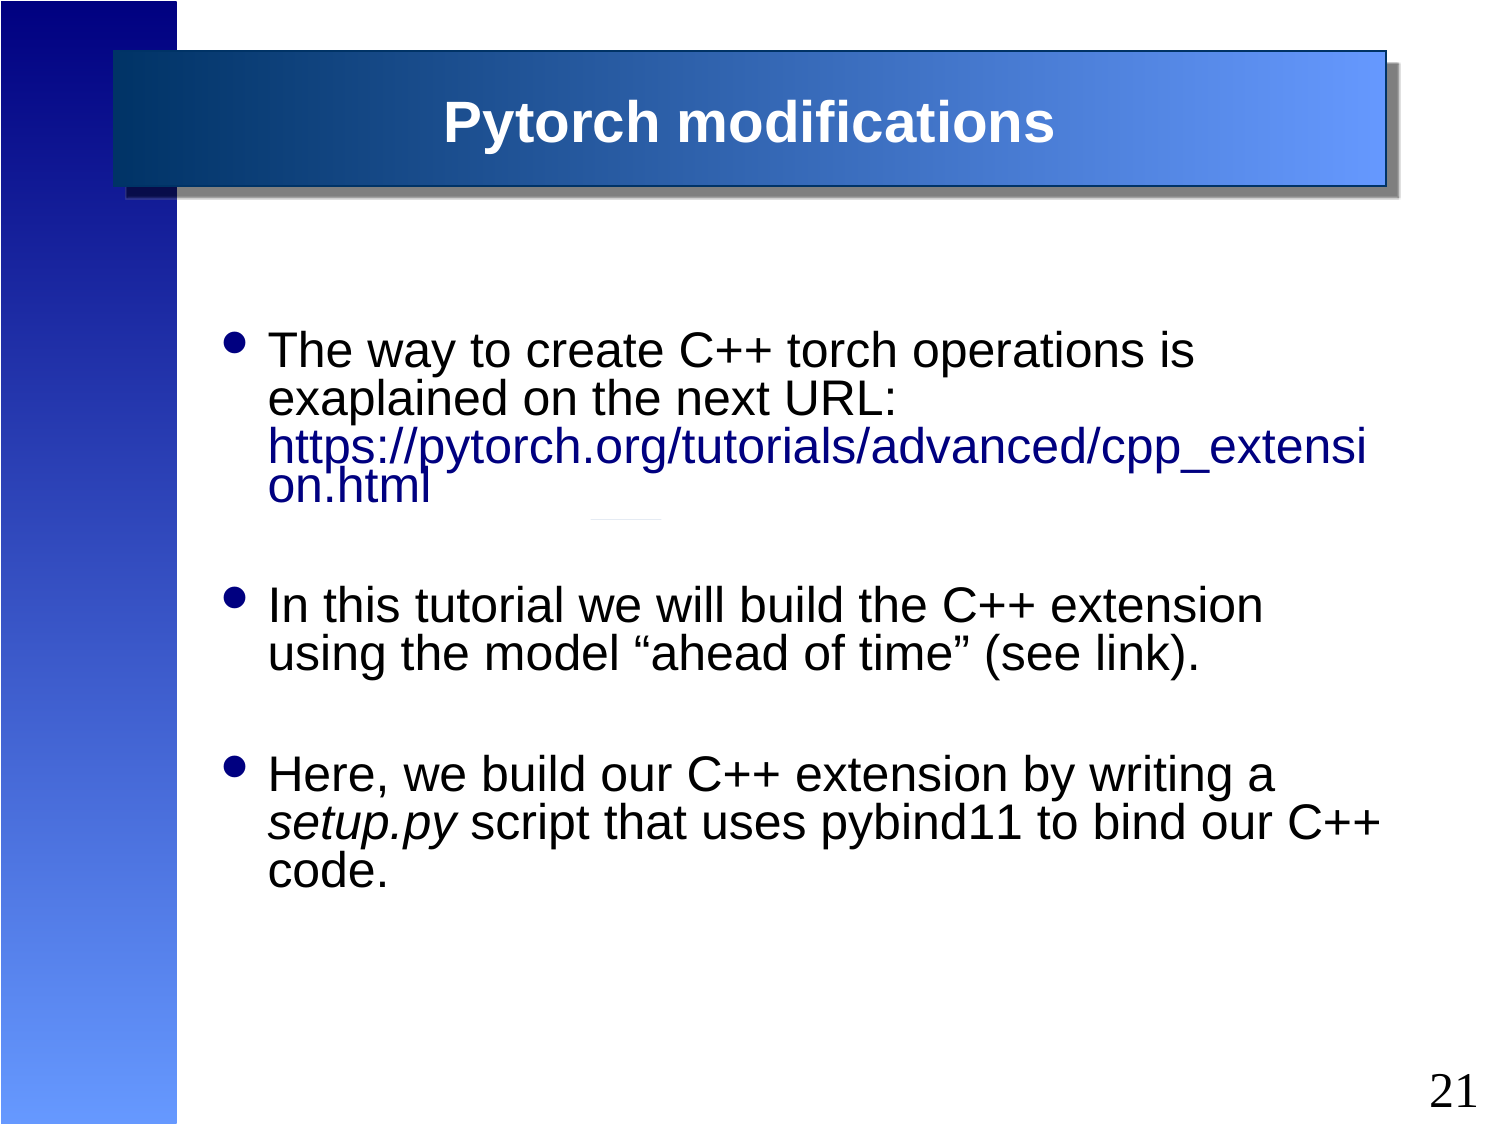

# Pytorch modifications
The way to create C++ torch operations is exaplained on the next URL: https://pytorch.org/tutorials/advanced/cpp_extension.html
In this tutorial we will build the C++ extension using the model “ahead of time” (see link).
Here, we build our C++ extension by writing a setup.py script that uses pybind11 to bind our C++ code.